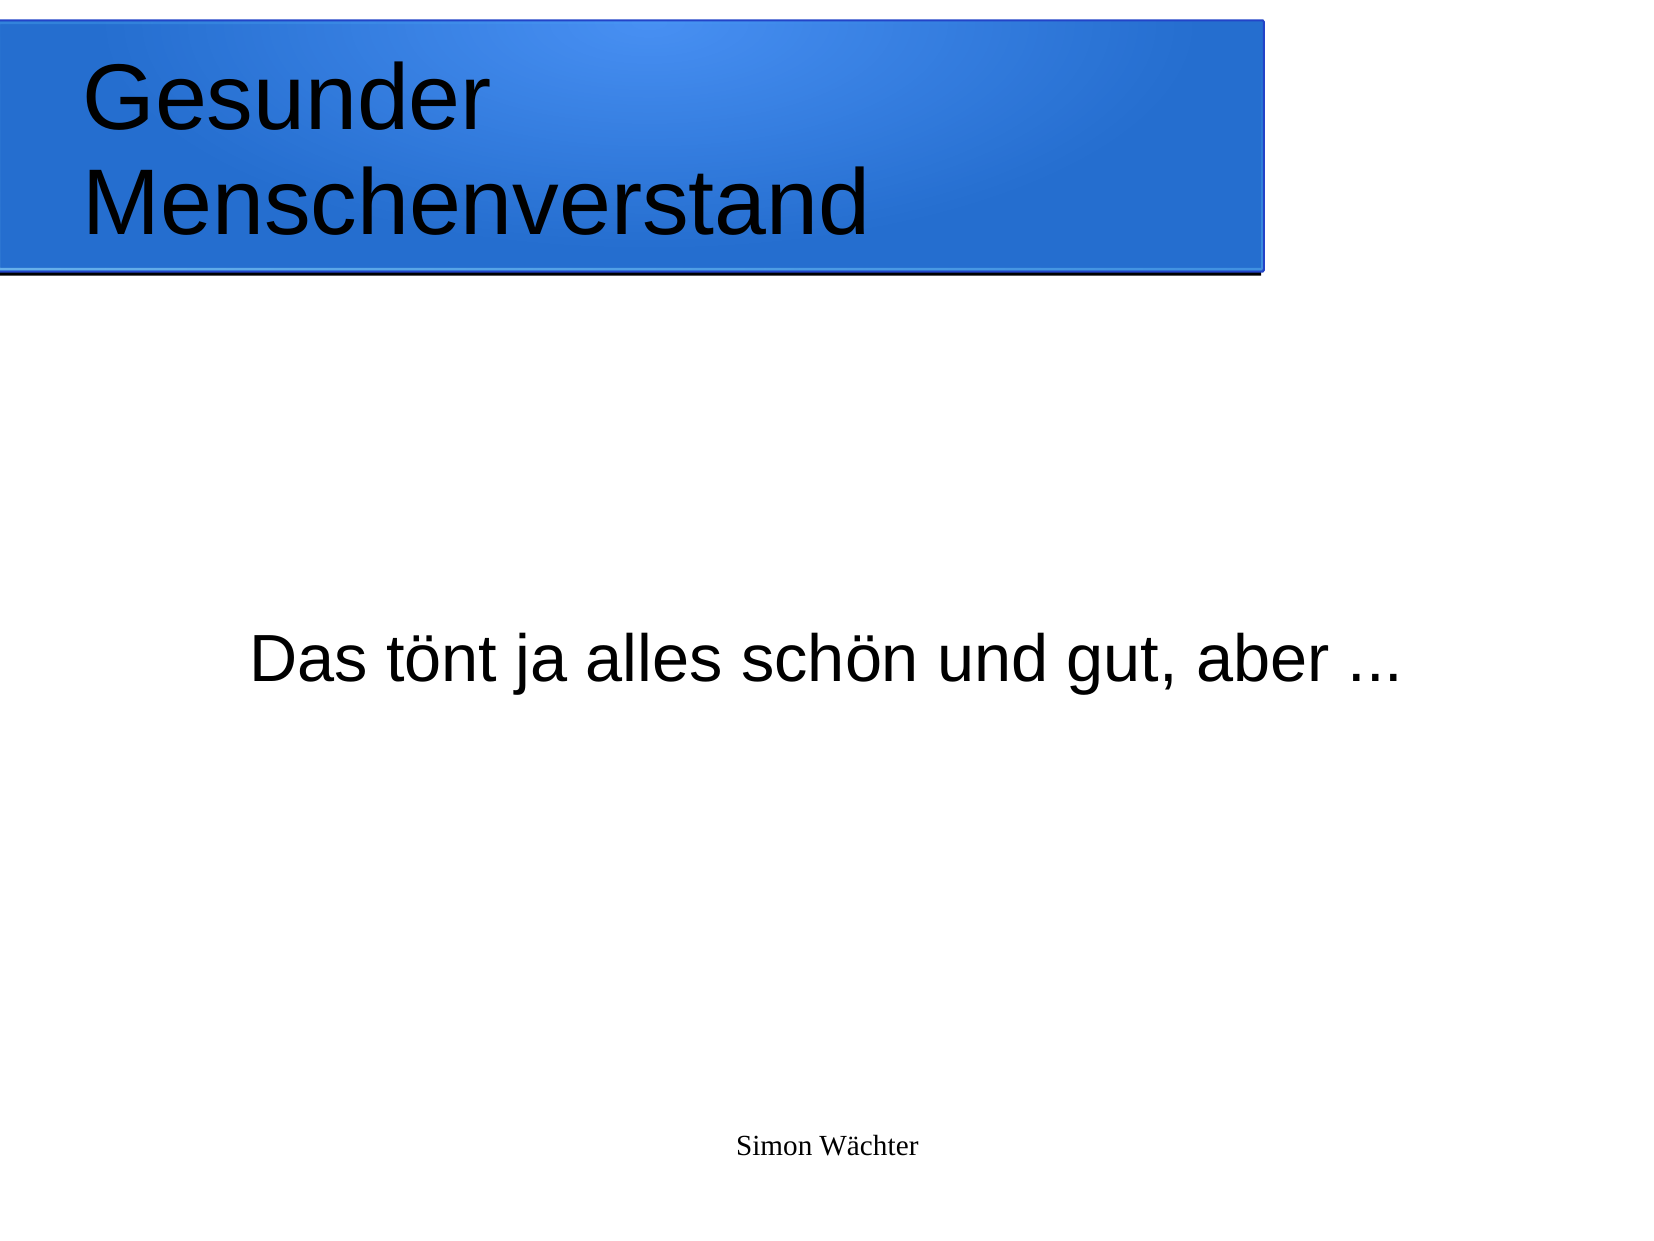

# Gesunder Menschenverstand
Das tönt ja alles schön und gut, aber ...
Simon Wächter